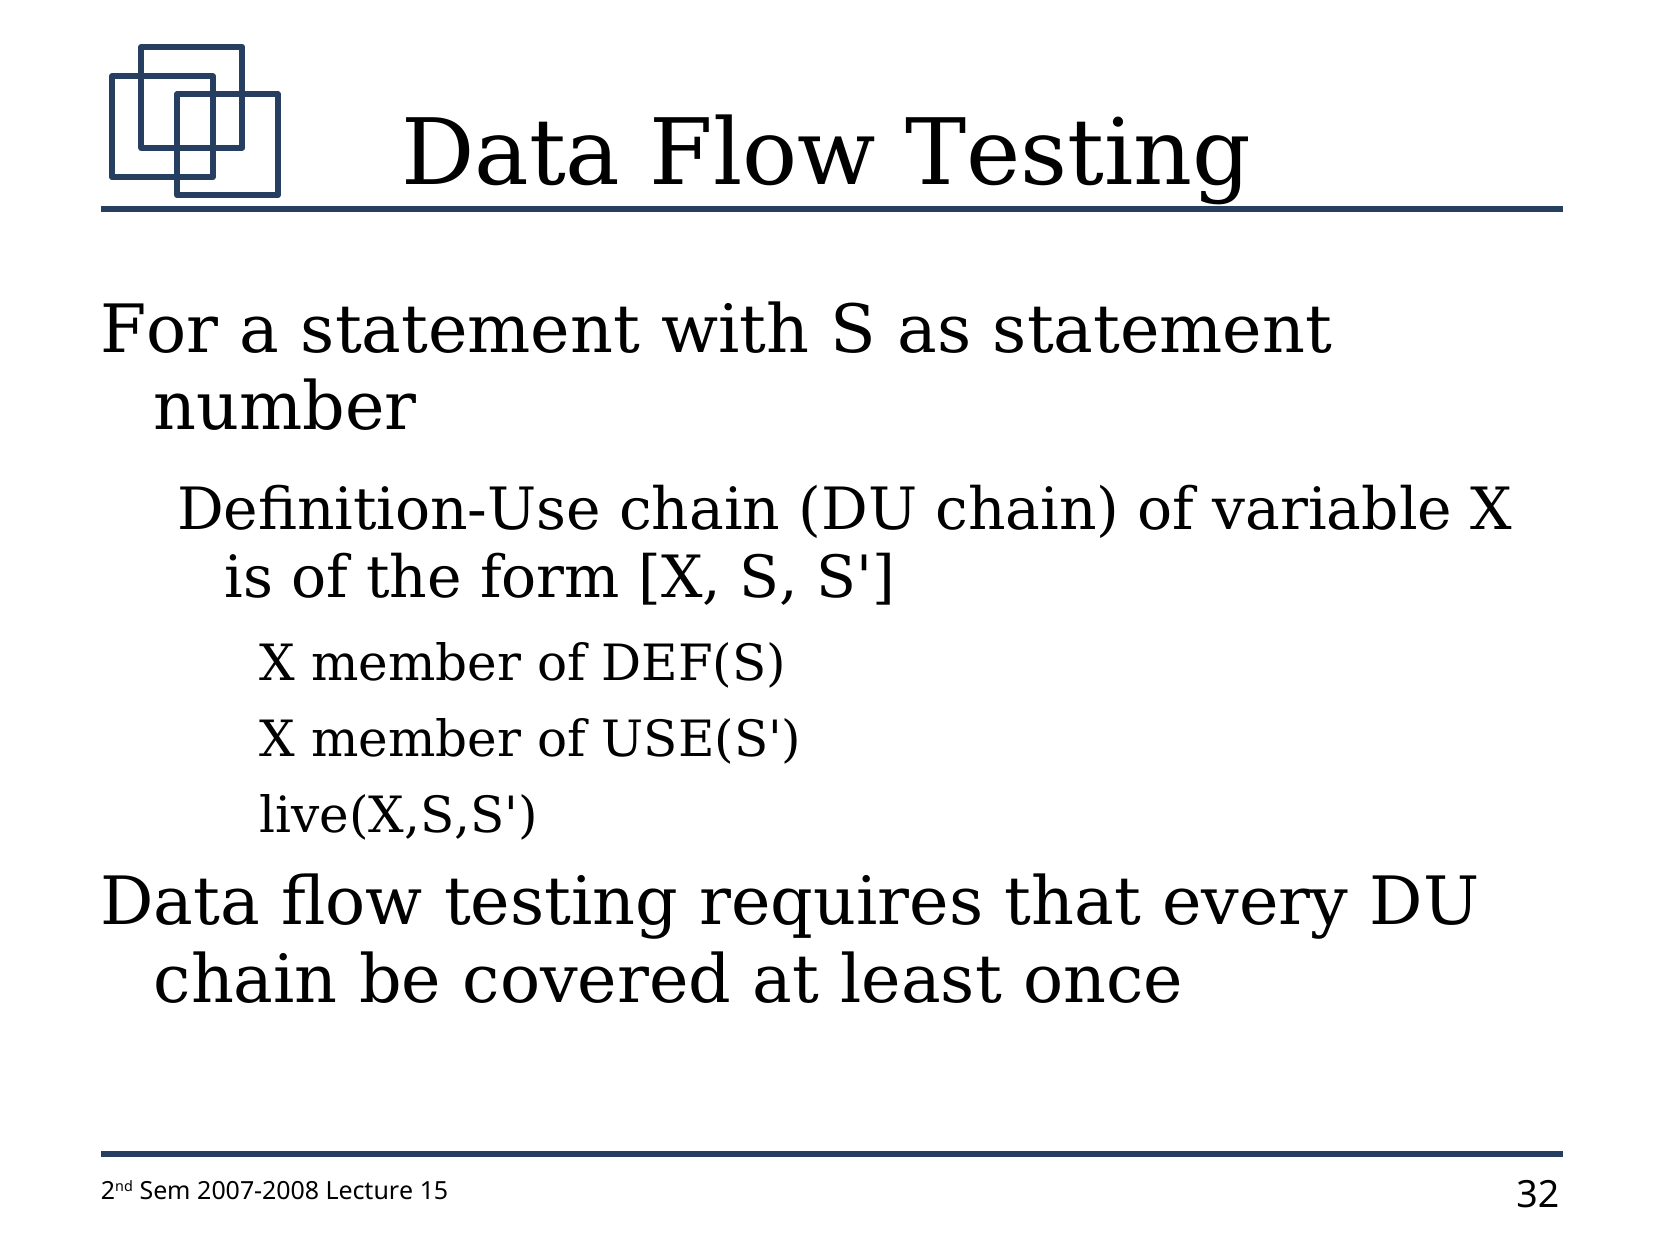

# Data Flow Testing
For a statement with S as statement number
Definition-Use chain (DU chain) of variable X is of the form [X, S, S']
X member of DEF(S)
X member of USE(S')
live(X,S,S')
Data flow testing requires that every DU chain be covered at least once